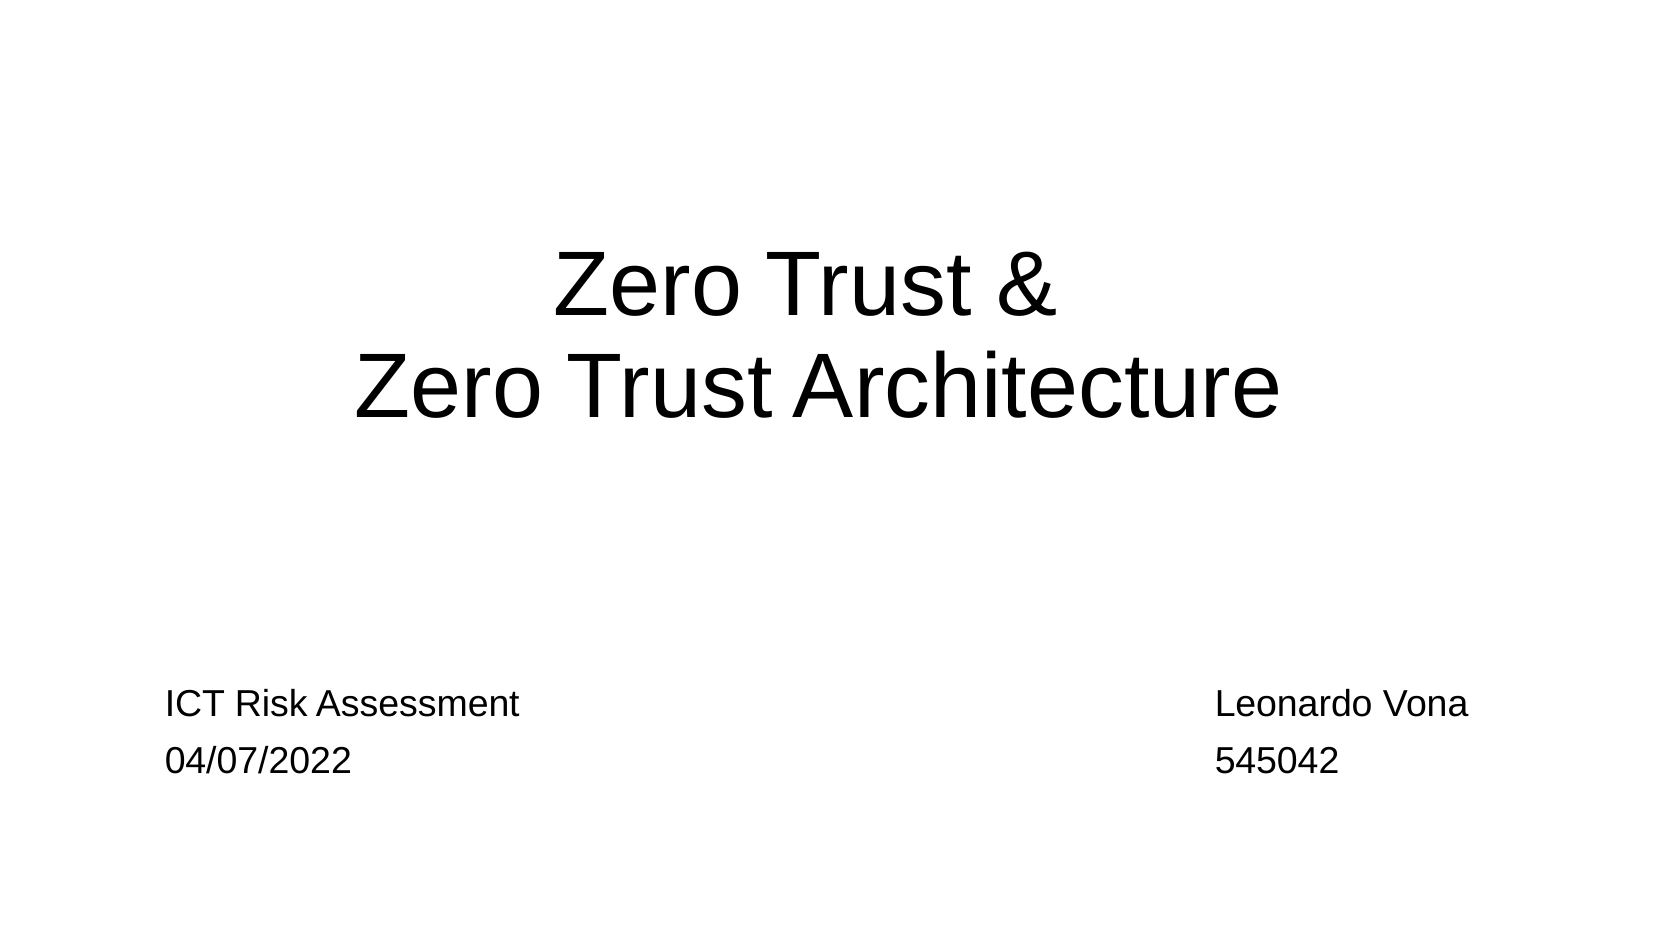

# Zero Trust & Zero Trust Architecture
ICT Risk Assessment
04/07/2022
Leonardo Vona
545042